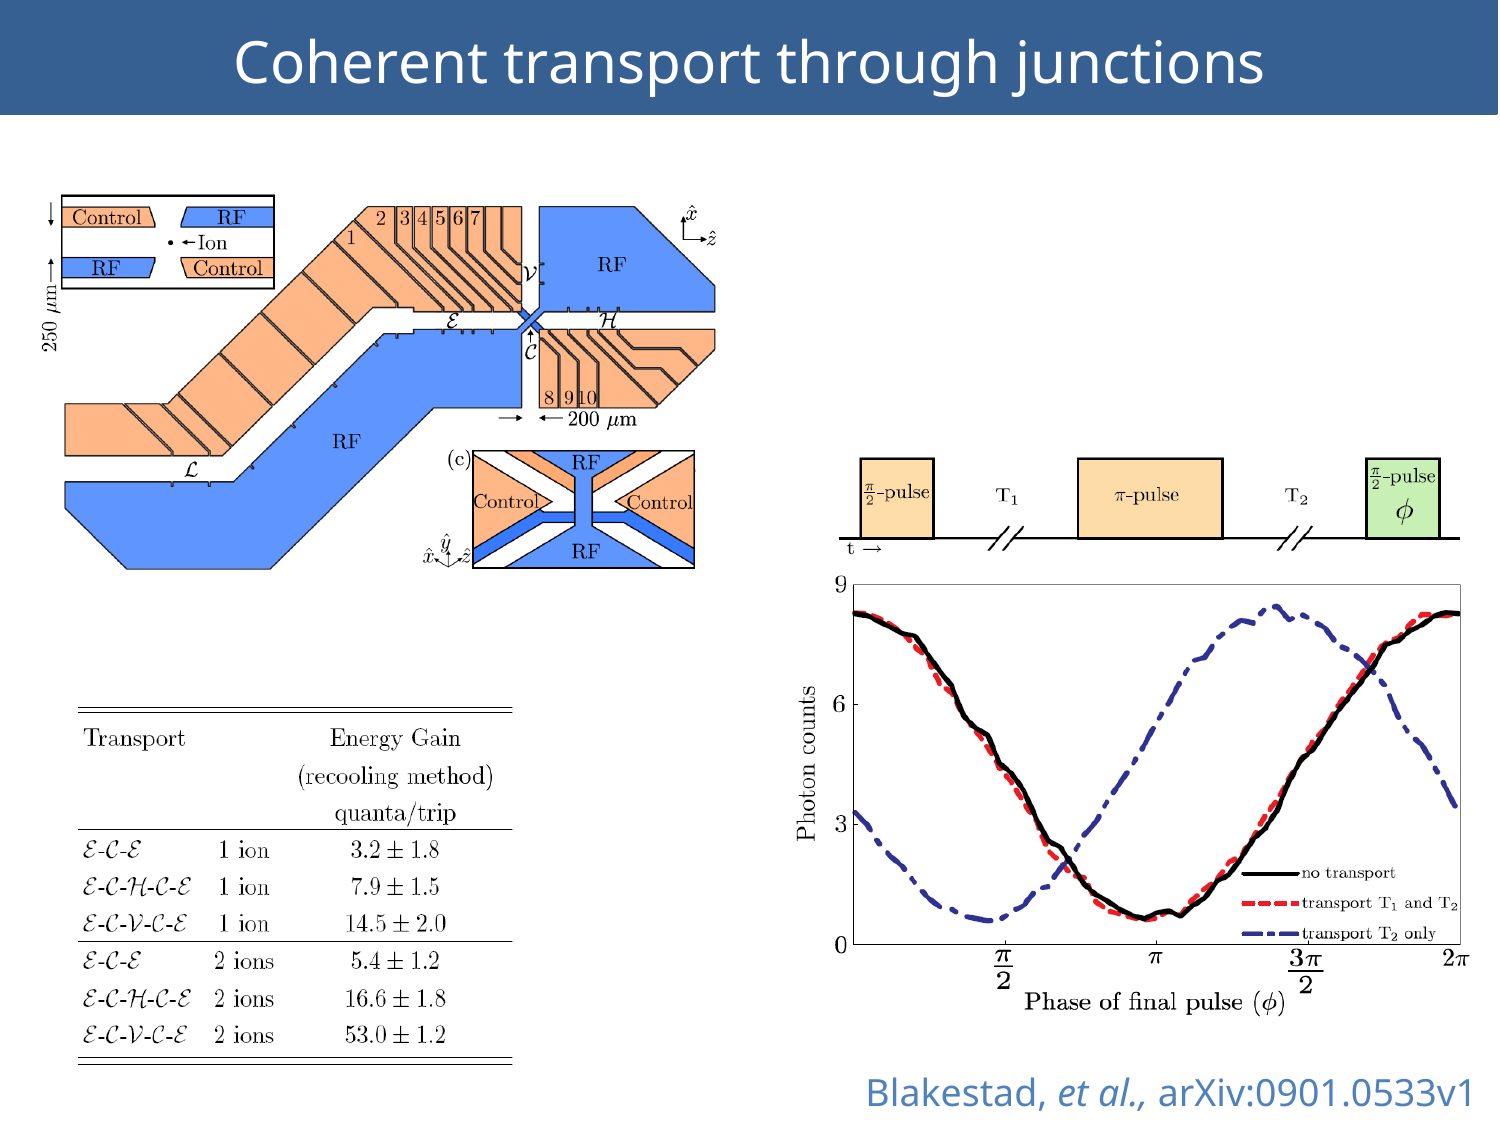

Coherent transport through junctions
Blakestad, et al., arXiv:0901.0533v1